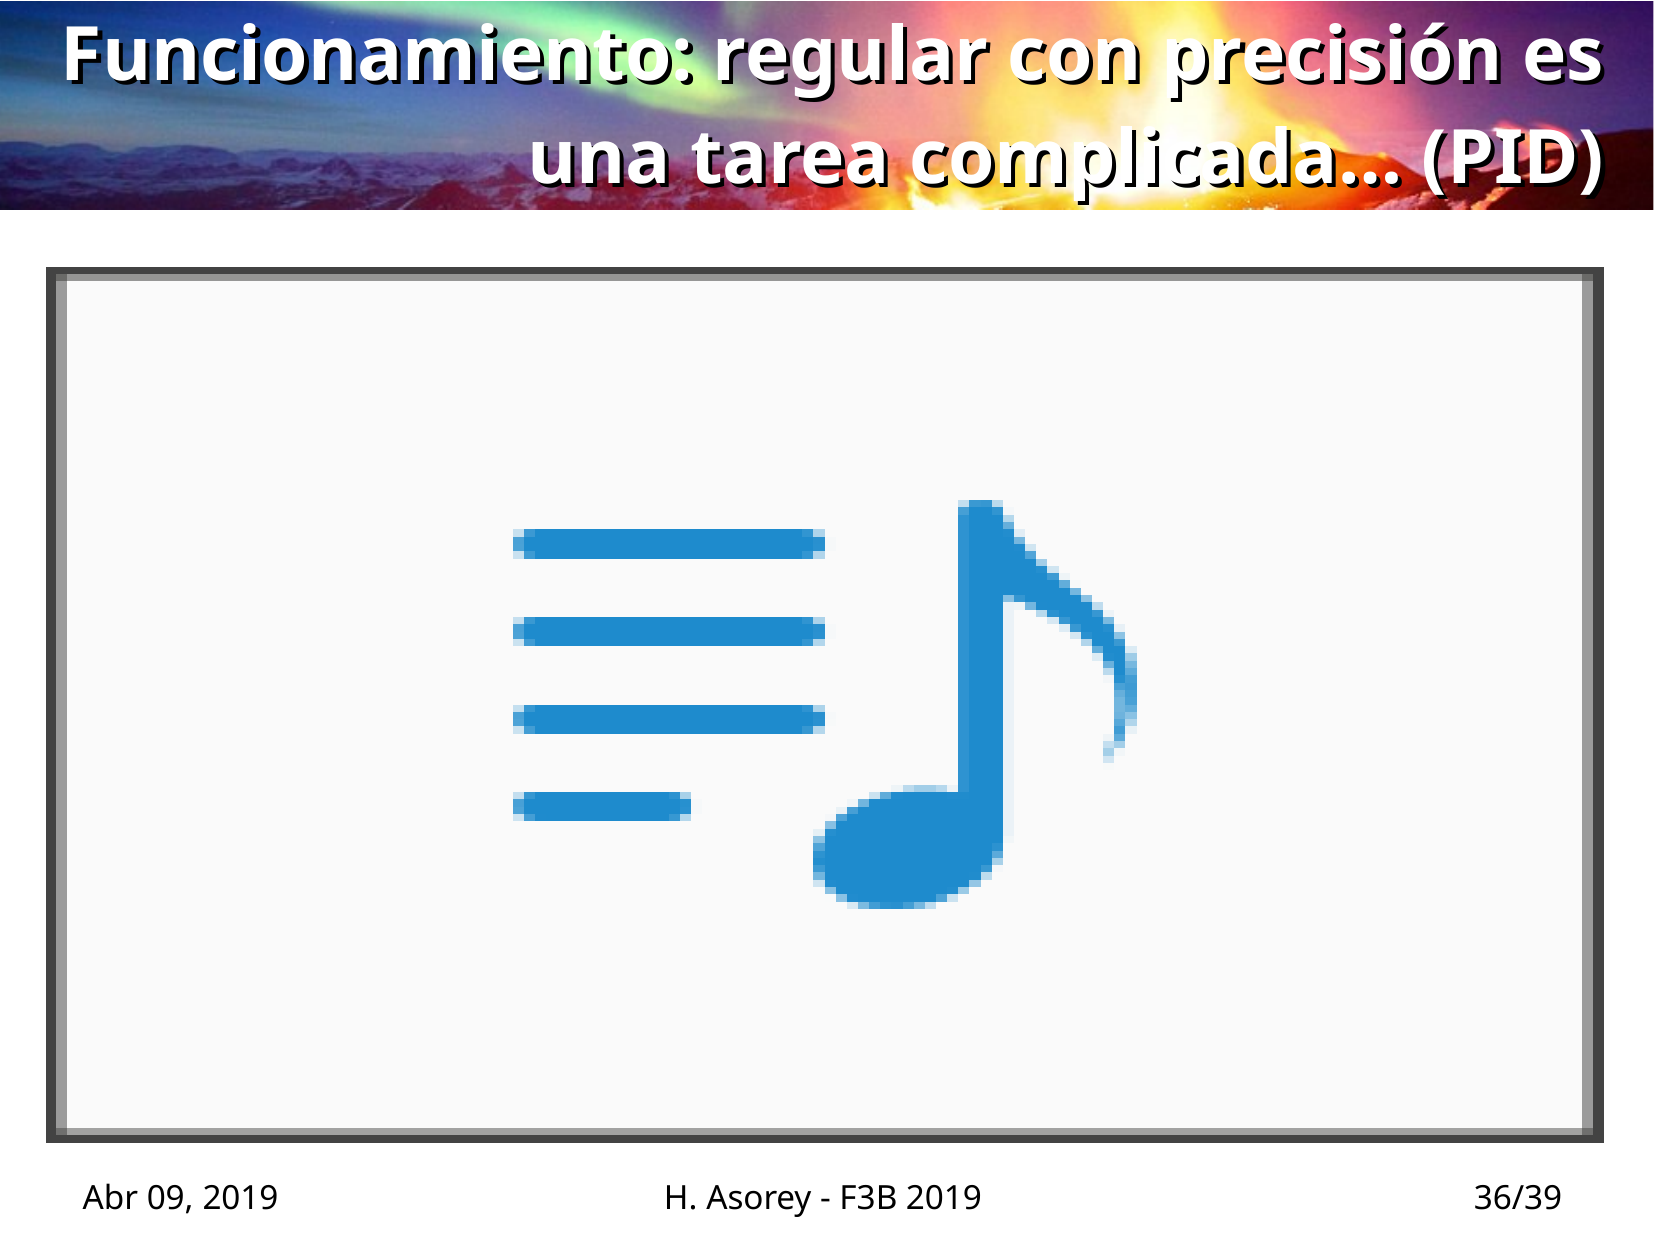

# Funcionamiento: regular con precisión es una tarea complicada… (PID)
Abr 09, 2019
H. Asorey - F3B 2019
36